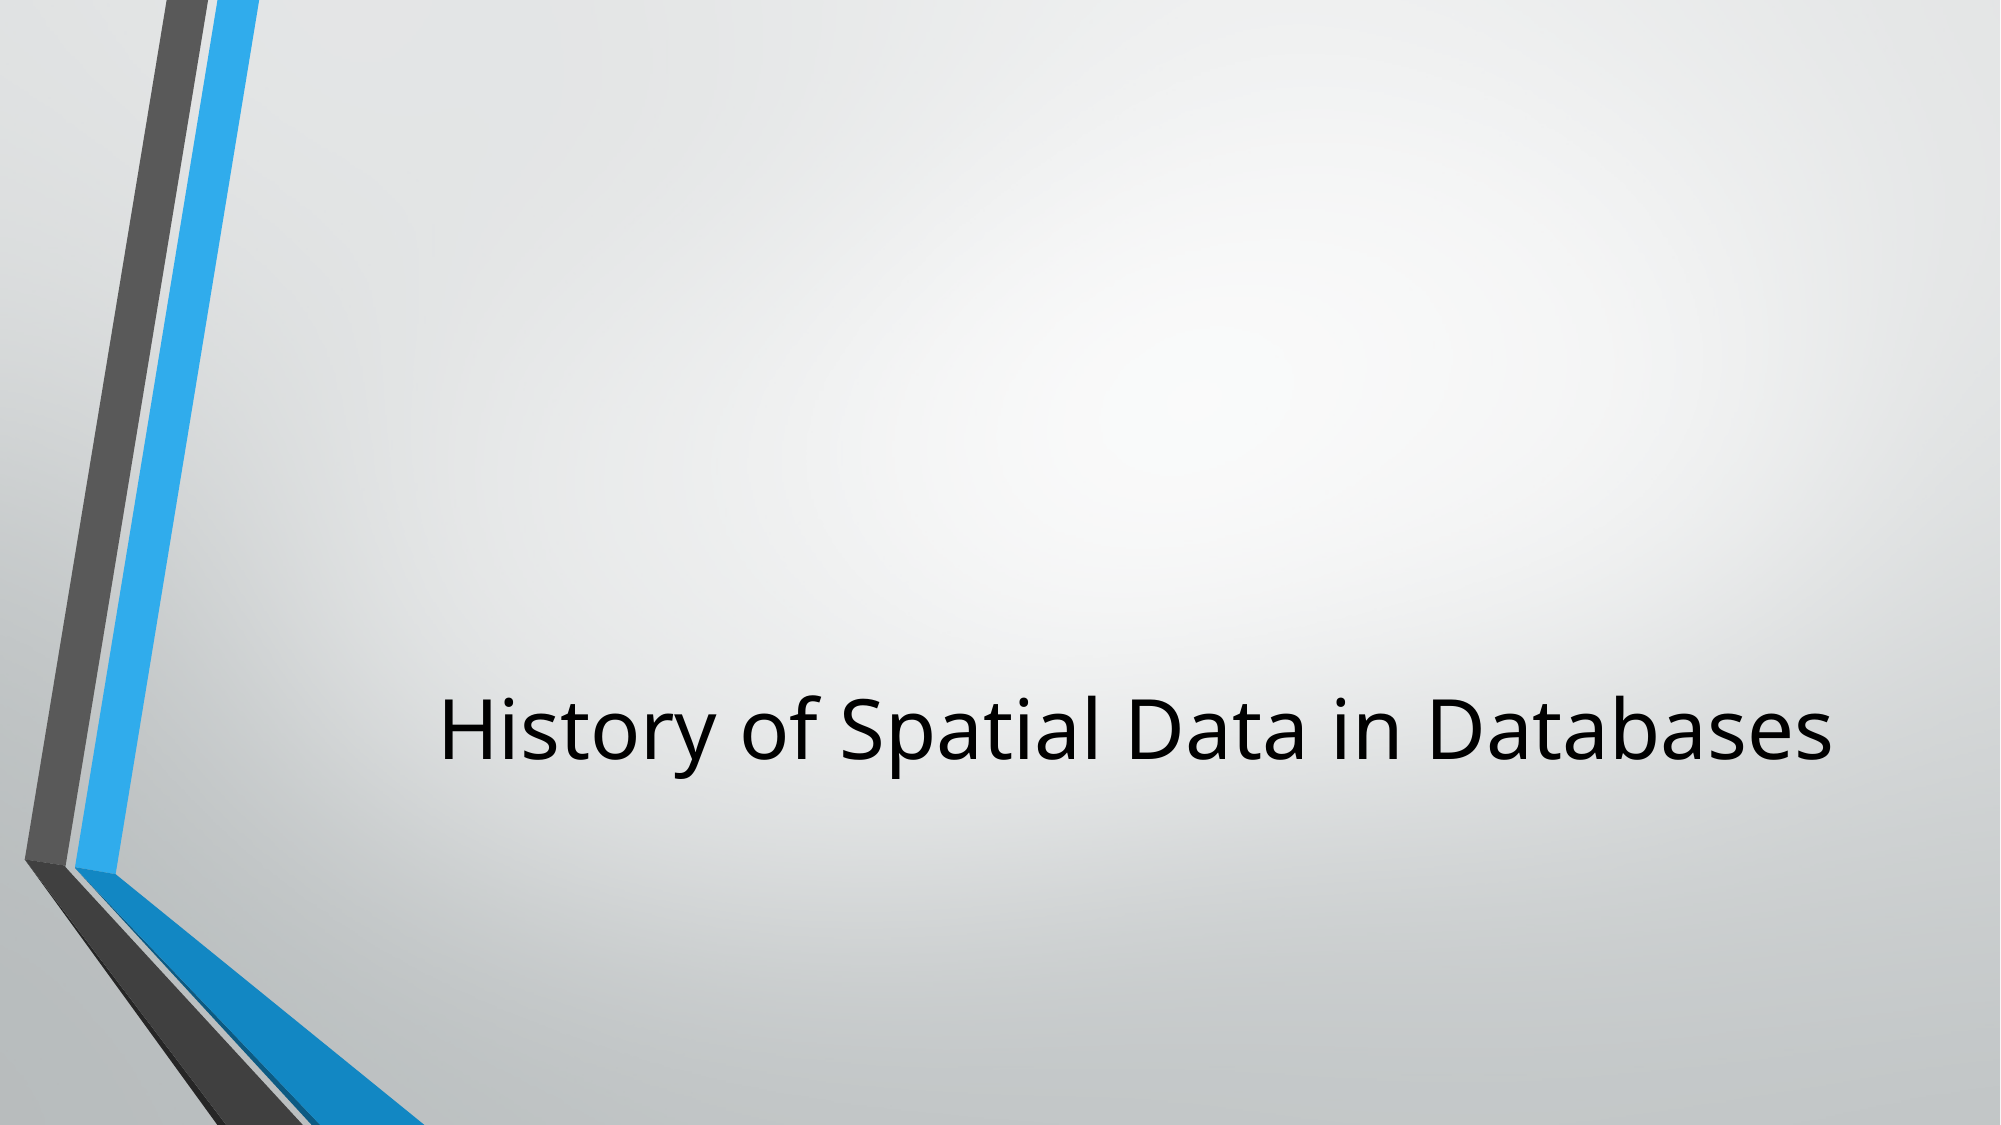

# History of Spatial Data in Databases